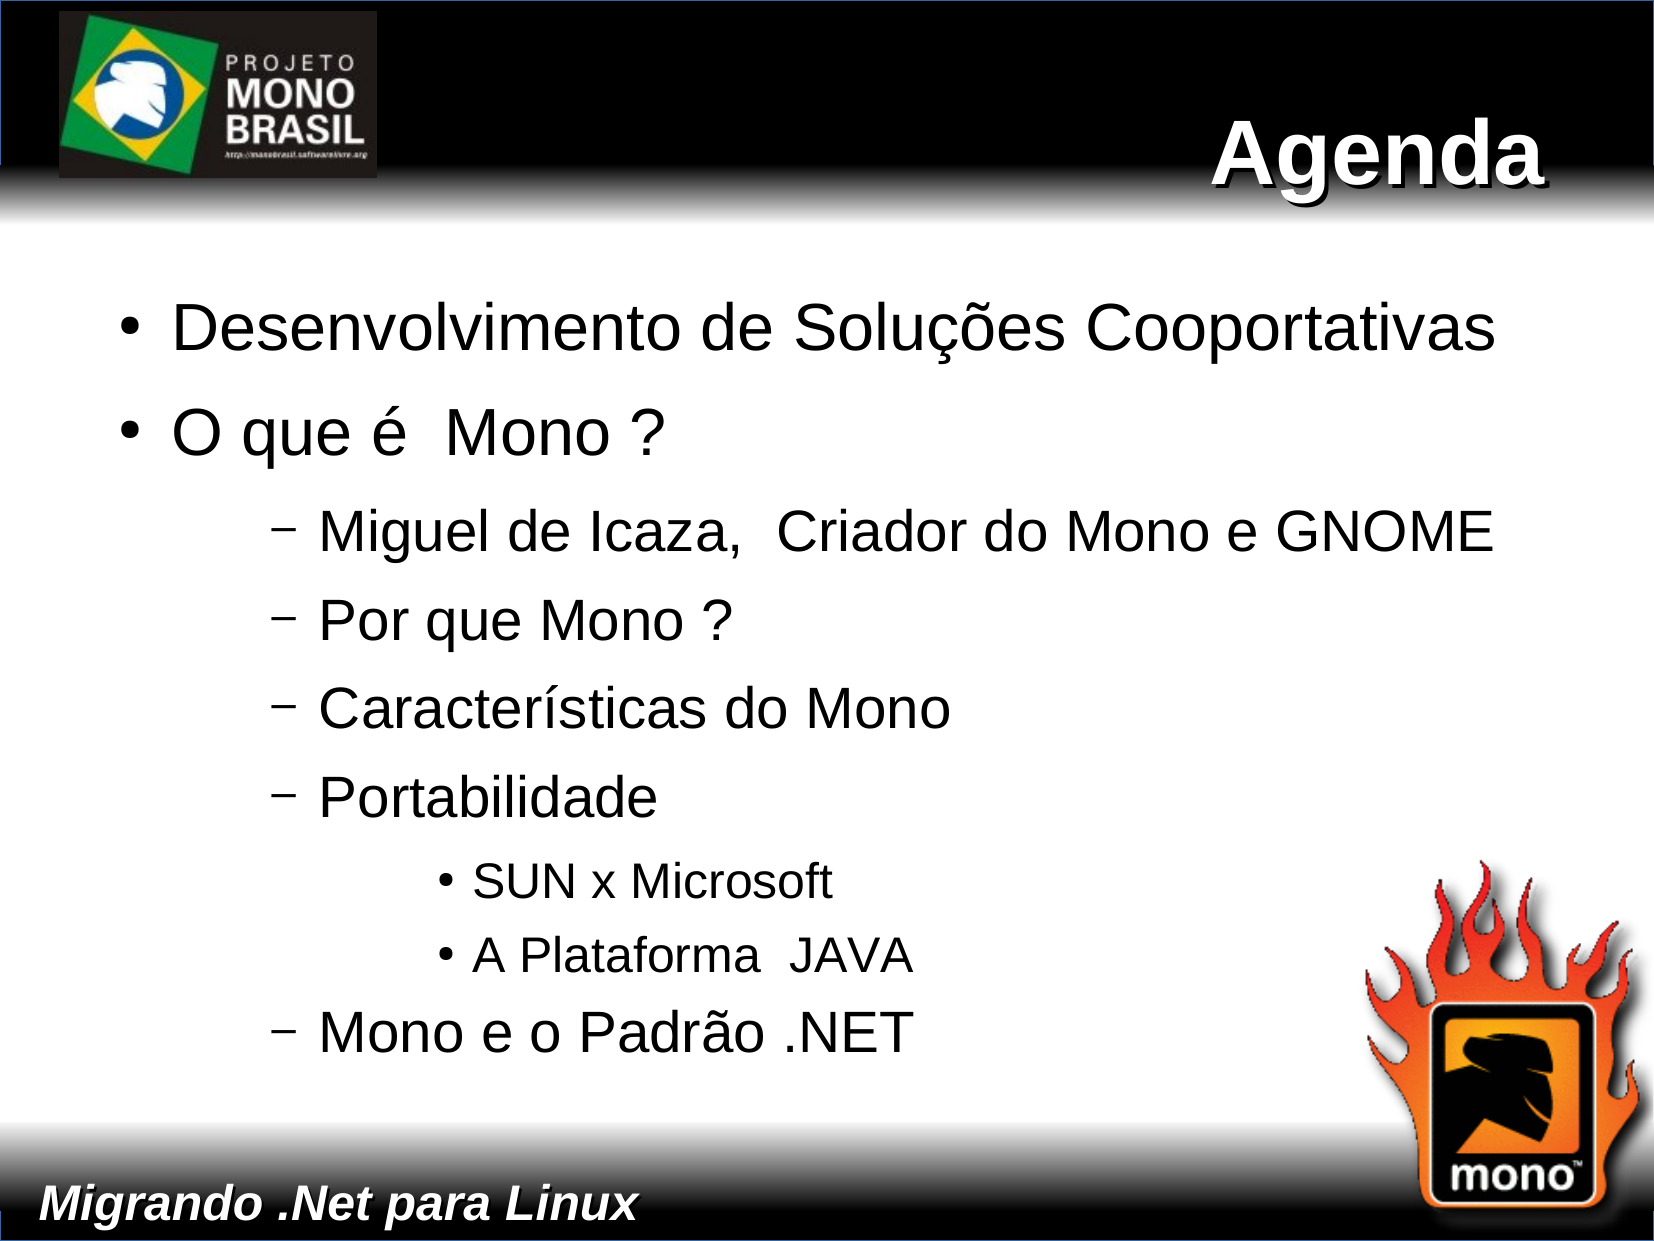

# Agenda
Desenvolvimento de Soluções Cooportativas
O que é Mono ?
Miguel de Icaza, Criador do Mono e GNOME
Por que Mono ?
Características do Mono
Portabilidade
SUN x Microsoft
A Plataforma JAVA
Mono e o Padrão .NET
Migrando .Net para Linux